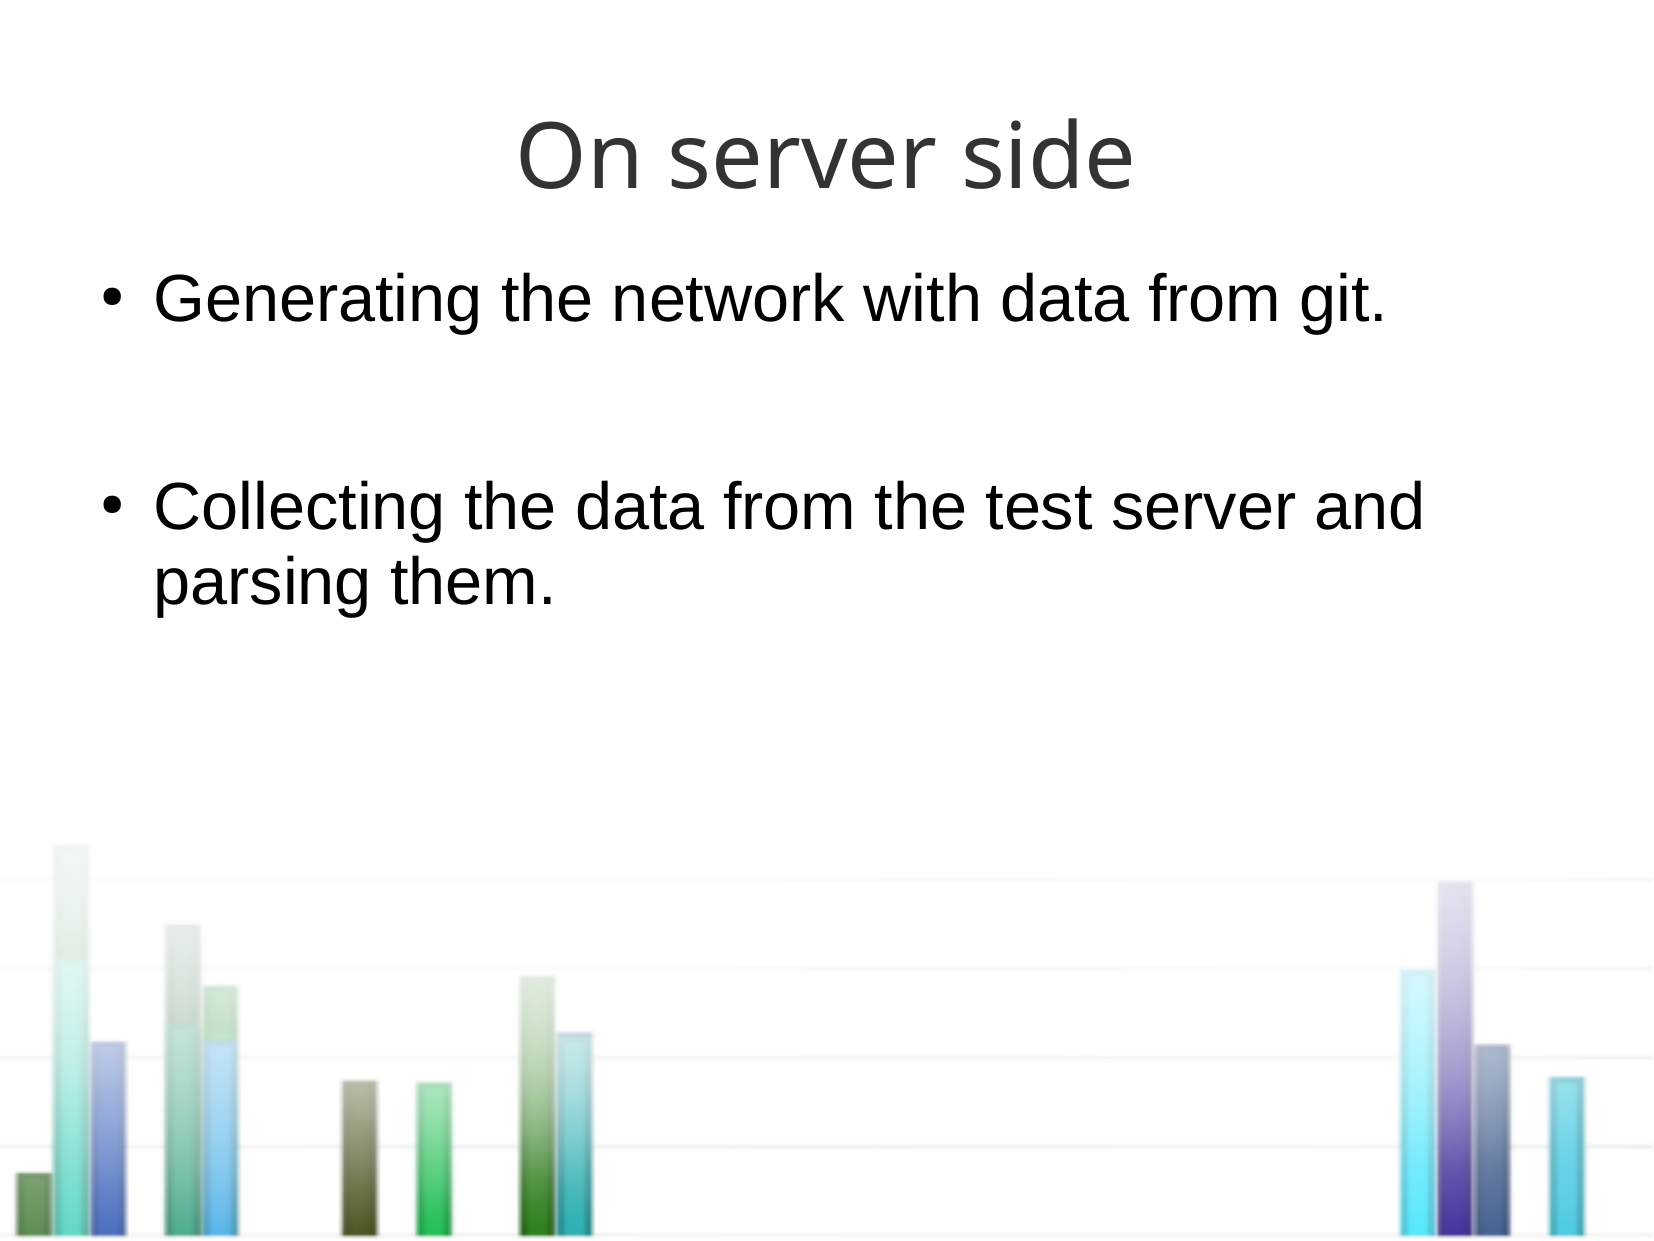

# On server side
Generating the network with data from git.
Collecting the data from the test server and parsing them.